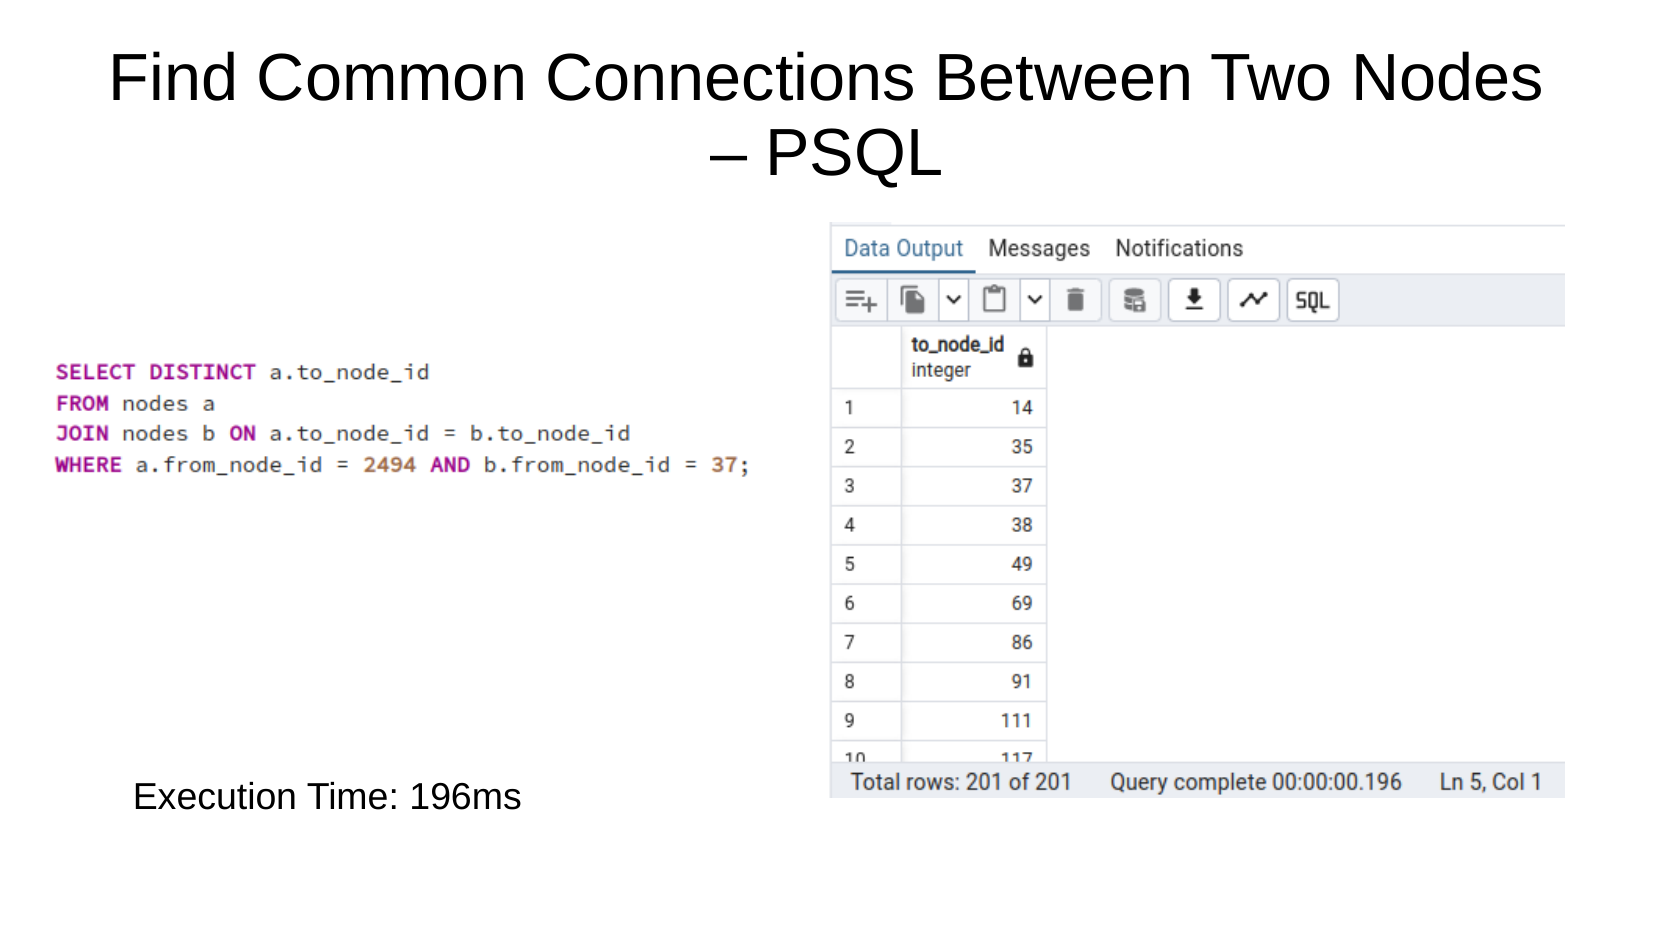

# Find Common Connections Between Two Nodes – PSQL
Execution Time: 196ms